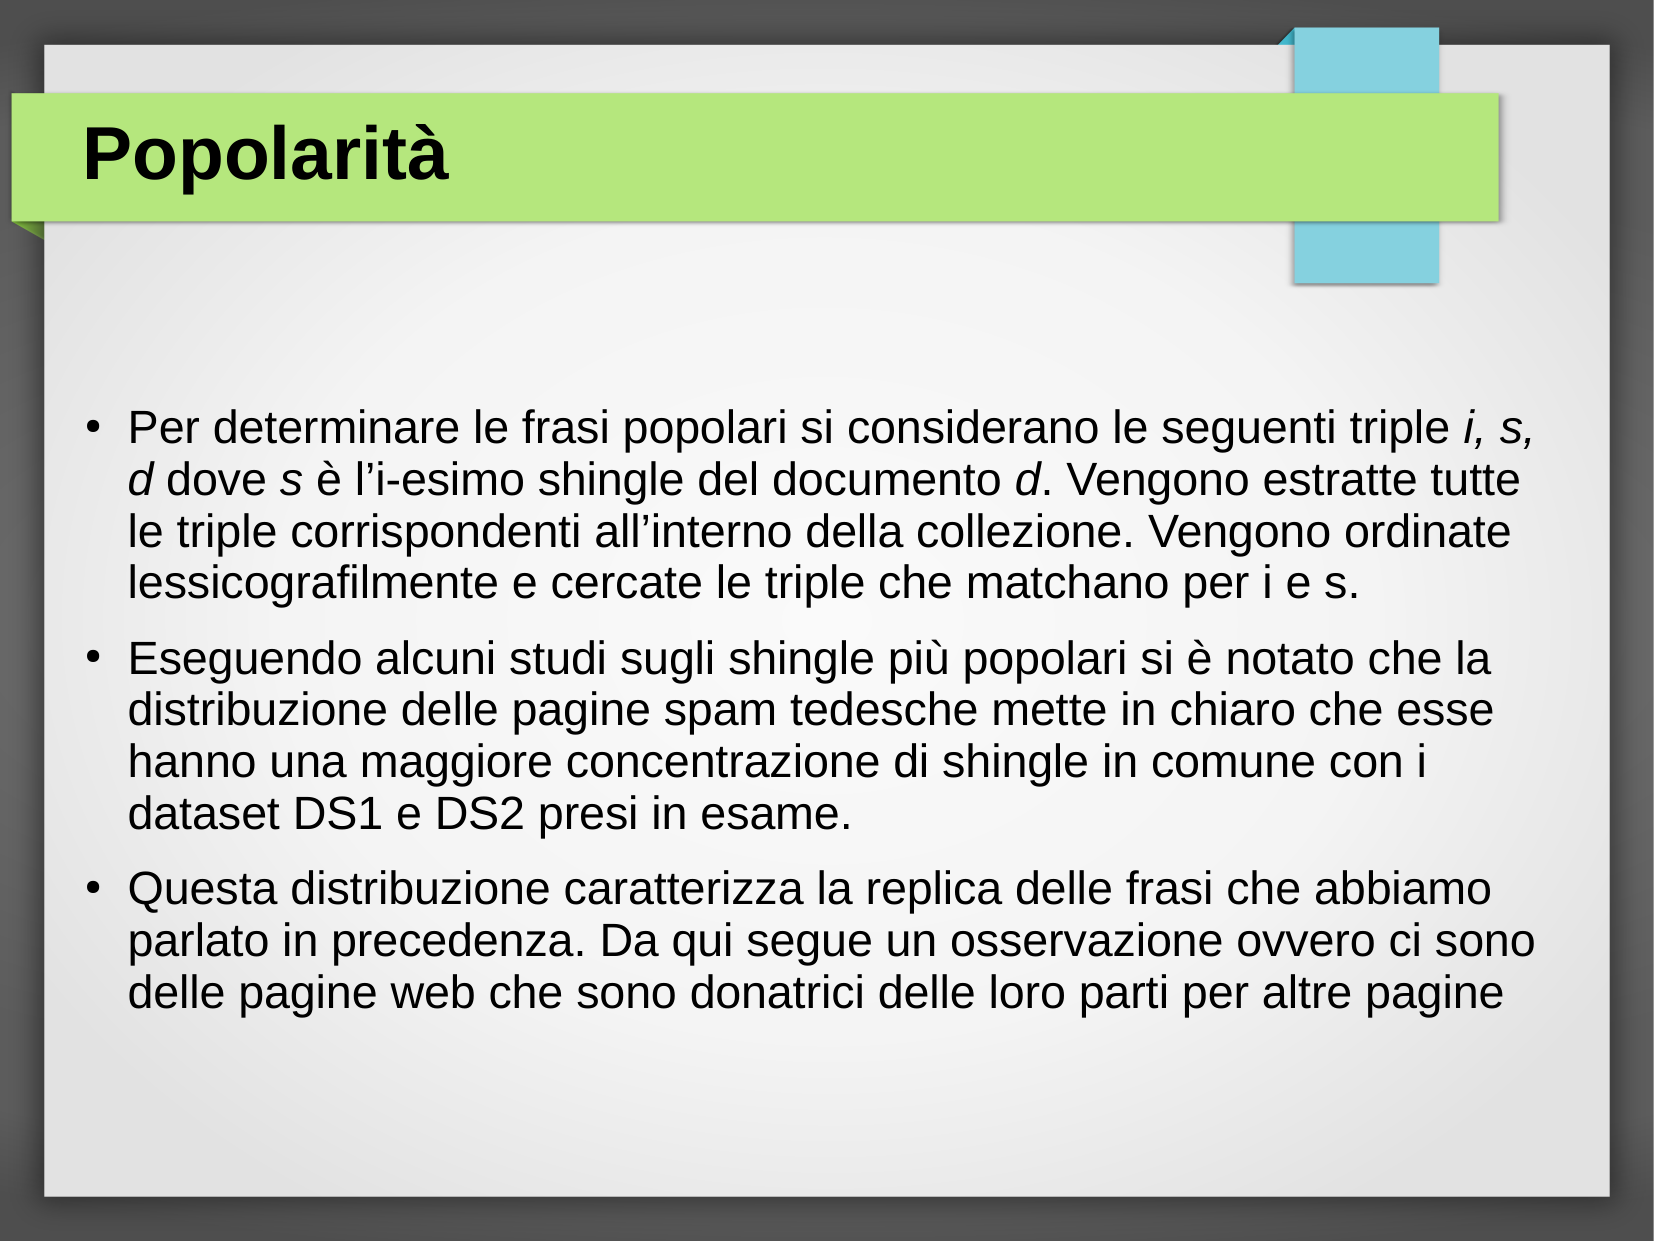

# Popolarità
Per determinare le frasi popolari si considerano le seguenti triple i, s, d dove s è l’i-esimo shingle del documento d. Vengono estratte tutte le triple corrispondenti all’interno della collezione. Vengono ordinate lessicografilmente e cercate le triple che matchano per i e s.
Eseguendo alcuni studi sugli shingle più popolari si è notato che la distribuzione delle pagine spam tedesche mette in chiaro che esse hanno una maggiore concentrazione di shingle in comune con i dataset DS1 e DS2 presi in esame.
Questa distribuzione caratterizza la replica delle frasi che abbiamo parlato in precedenza. Da qui segue un osservazione ovvero ci sono delle pagine web che sono donatrici delle loro parti per altre pagine